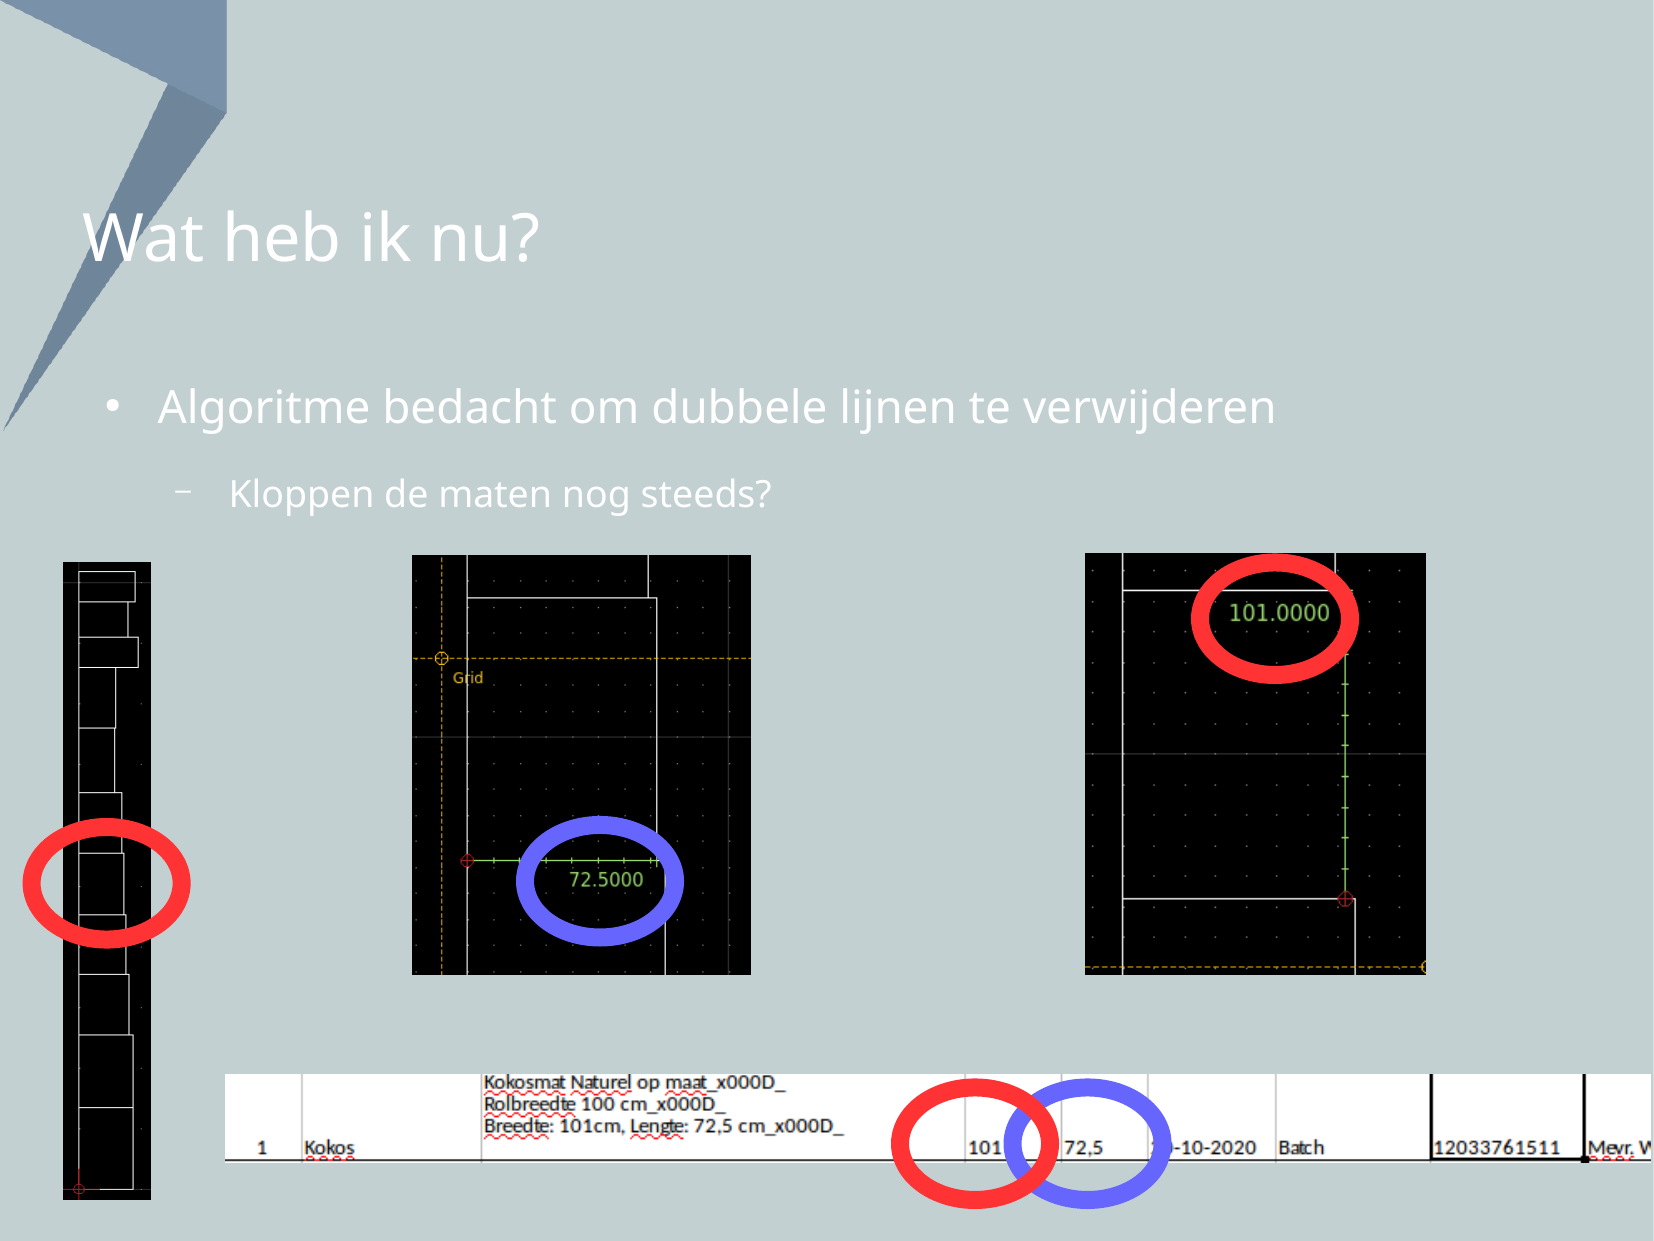

# Wat heb ik nu?
Algoritme bedacht om dubbele lijnen te verwijderen
Kloppen de maten nog steeds?